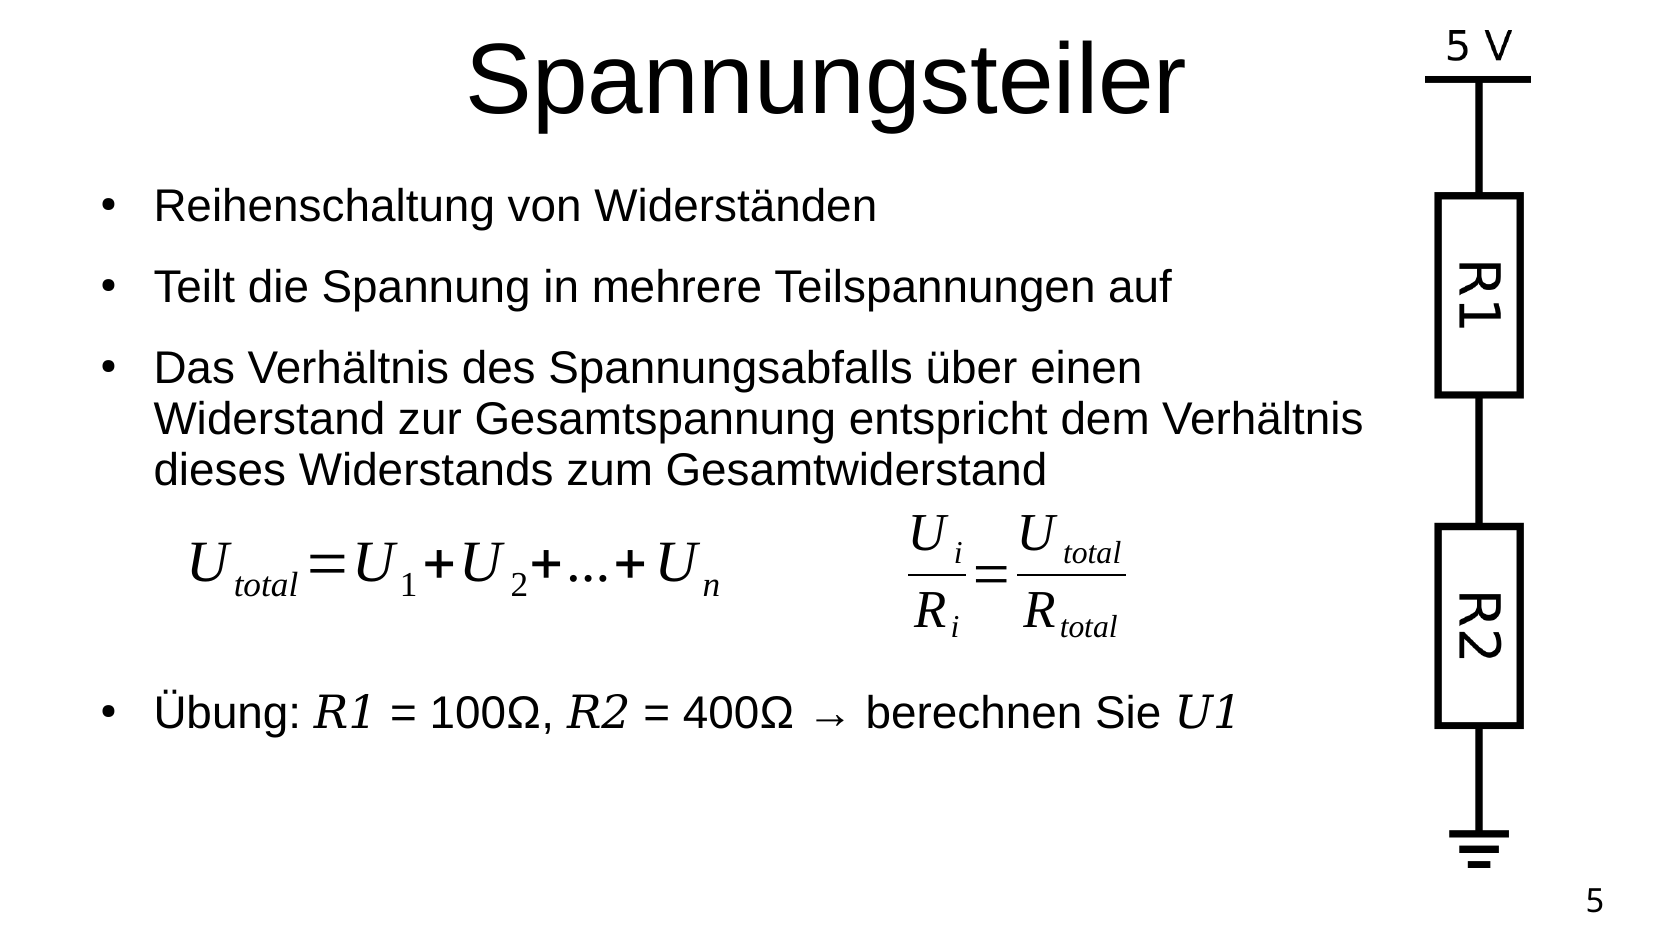

# Spannungsteiler
Reihenschaltung von Widerständen
Teilt die Spannung in mehrere Teilspannungen auf
Das Verhältnis des Spannungsabfalls über einen Widerstand zur Gesamtspannung entspricht dem Verhältnis dieses Widerstands zum Gesamtwiderstand
Übung: R1 = 100Ω, R2 = 400Ω → berechnen Sie U1